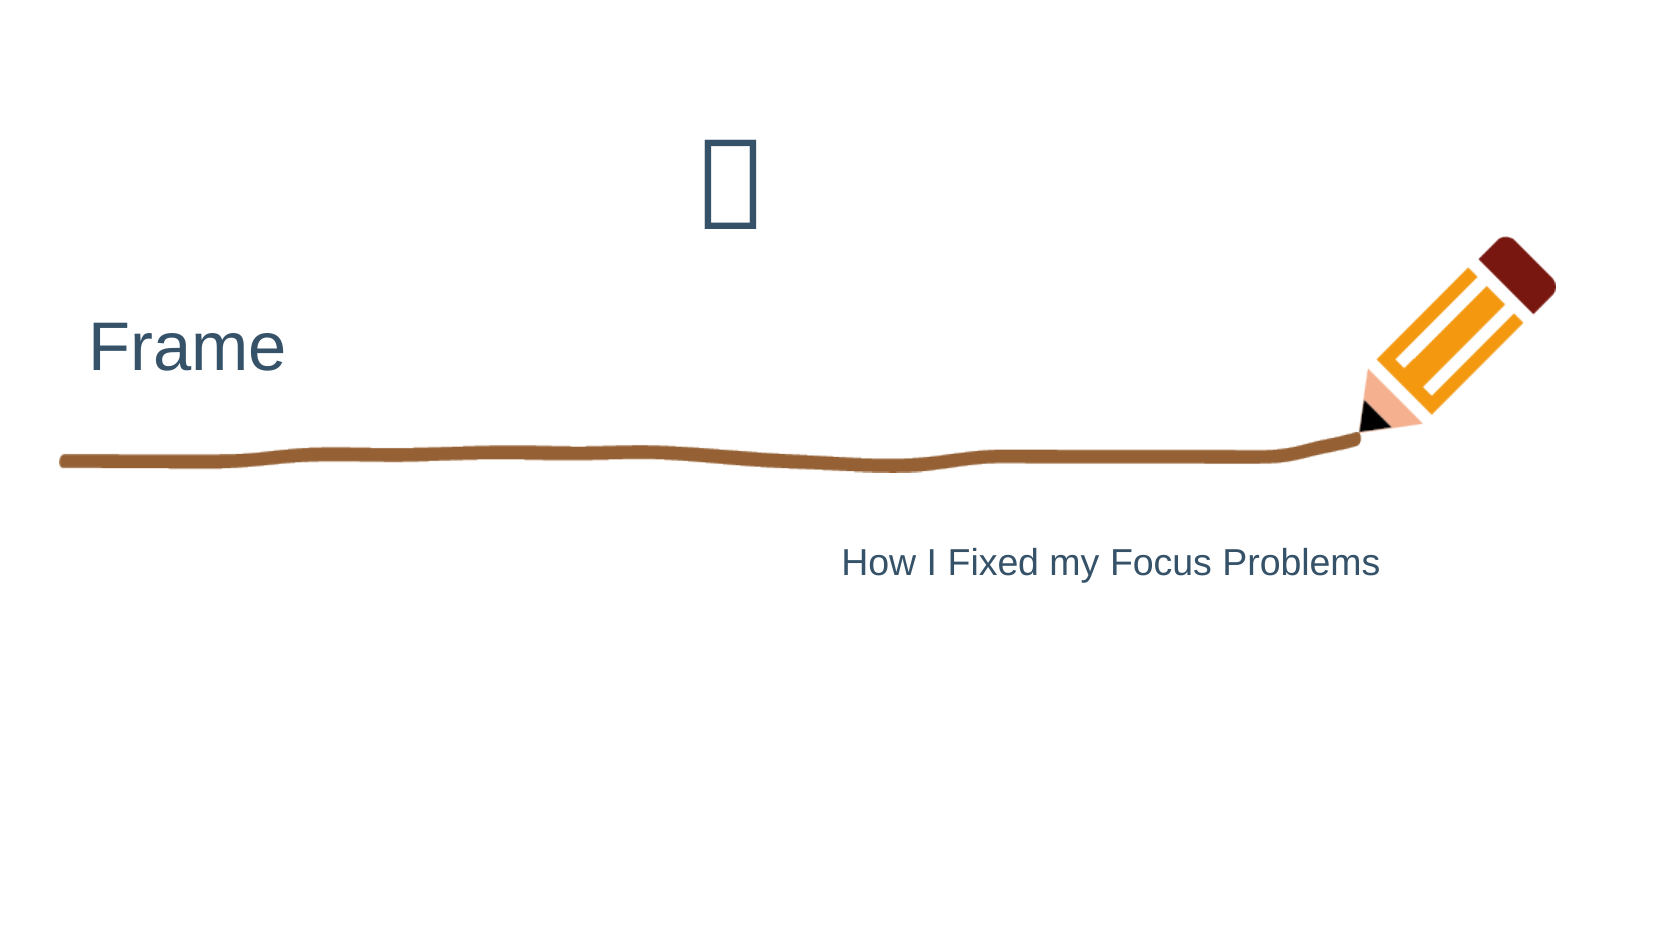

🤹
# Frame
How I Fixed my Focus Problems